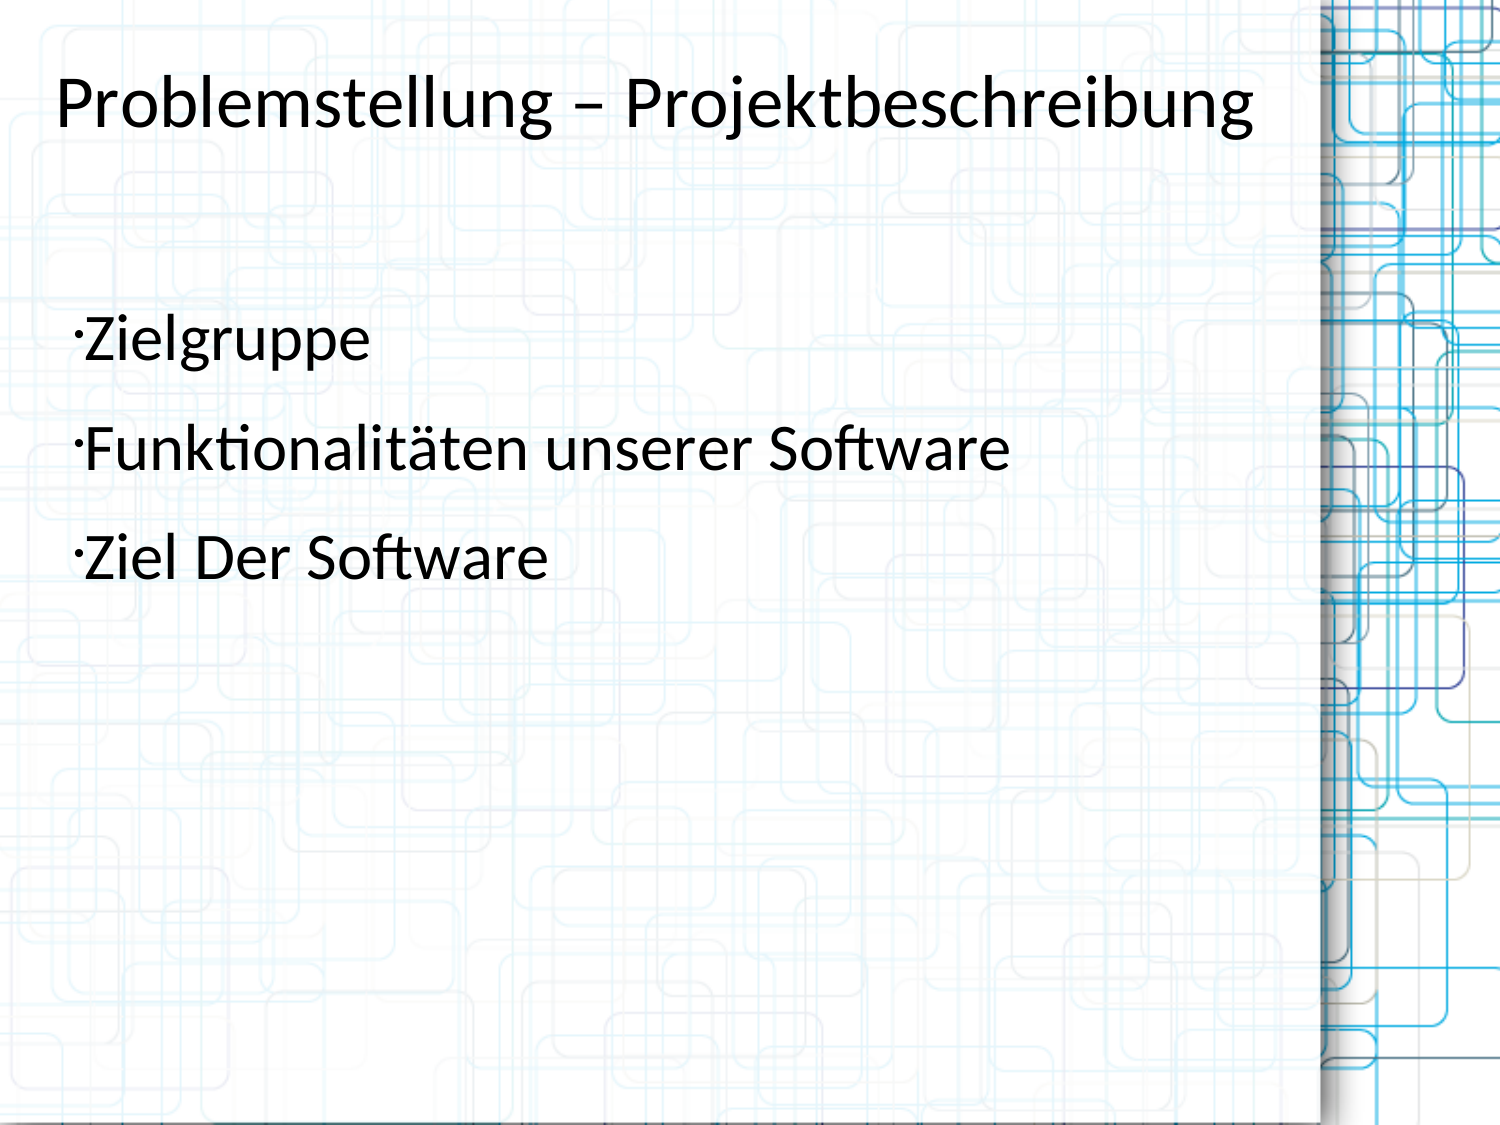

# Problemstellung – Projektbeschreibung
Zielgruppe
Funktionalitäten unserer Software
Ziel Der Software